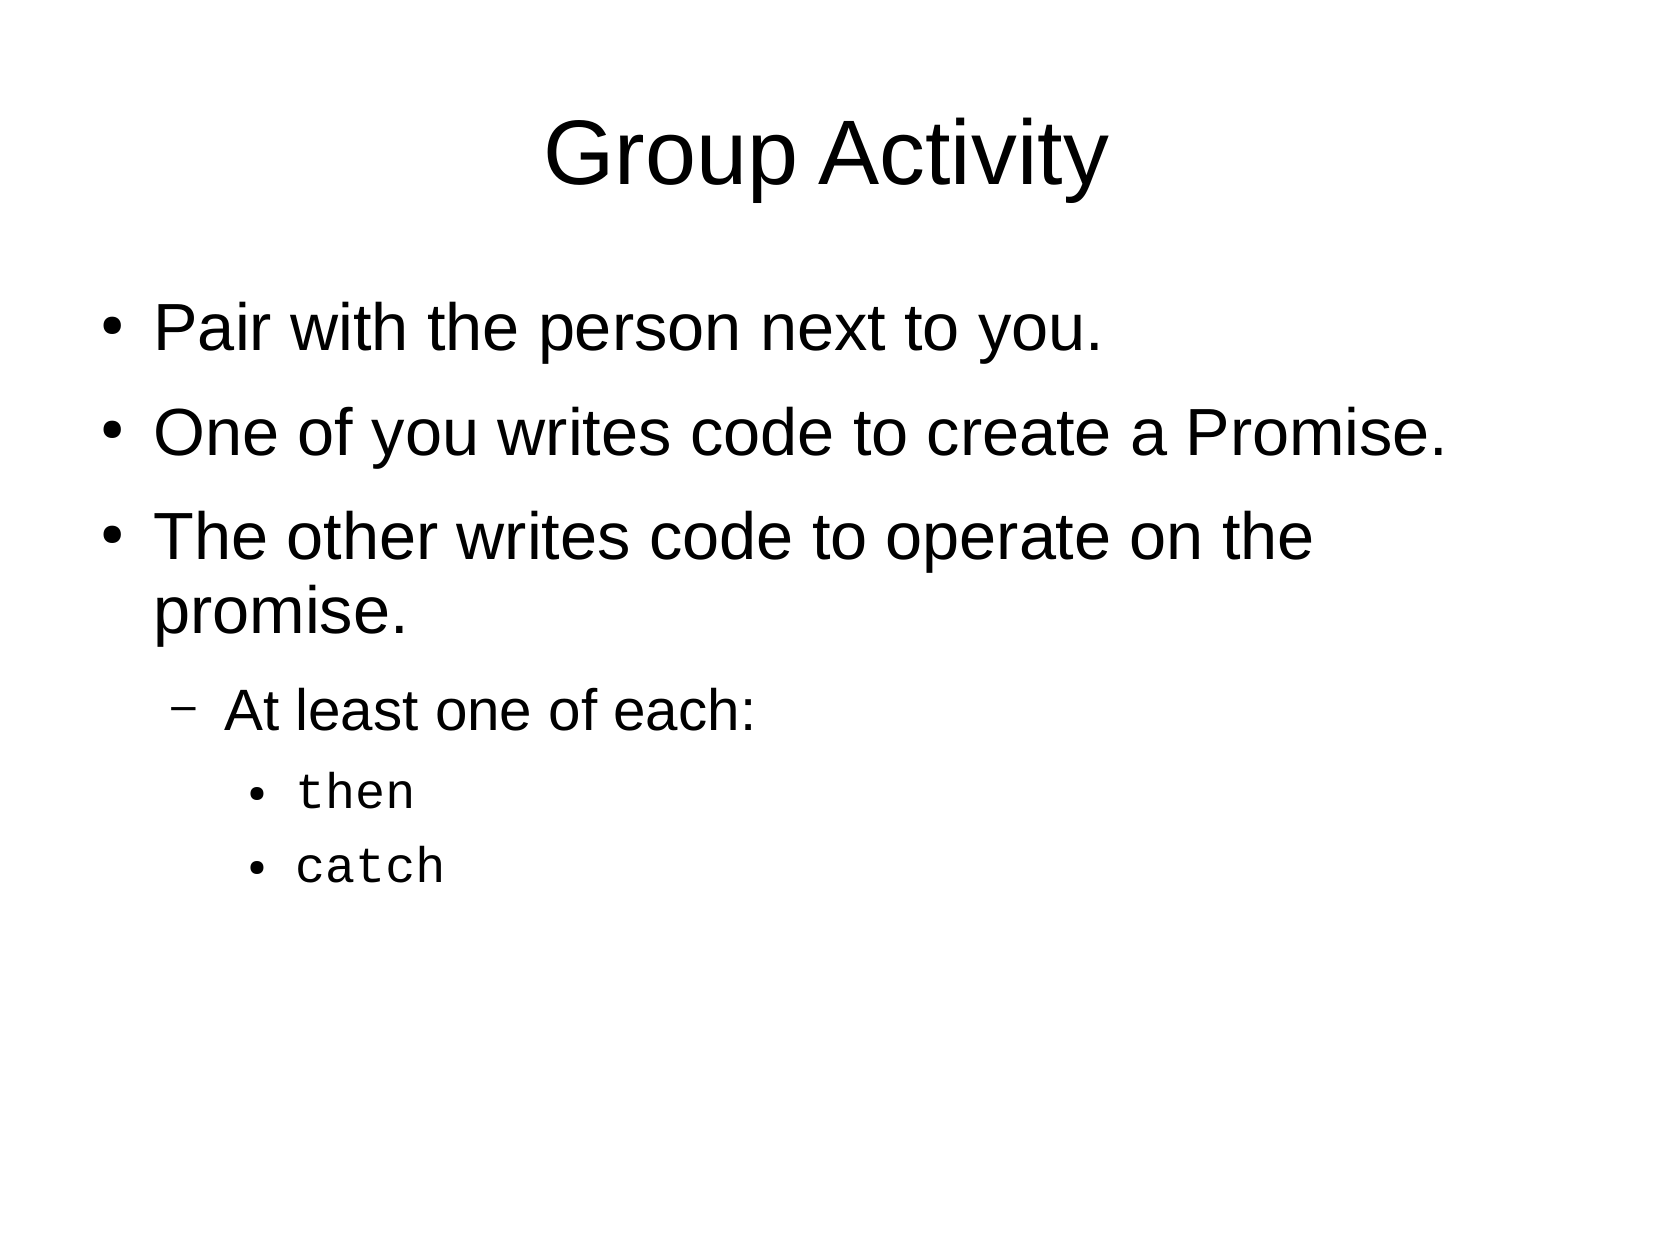

# Group Activity
Pair with the person next to you.
One of you writes code to create a Promise.
The other writes code to operate on the promise.
At least one of each:
then
catch